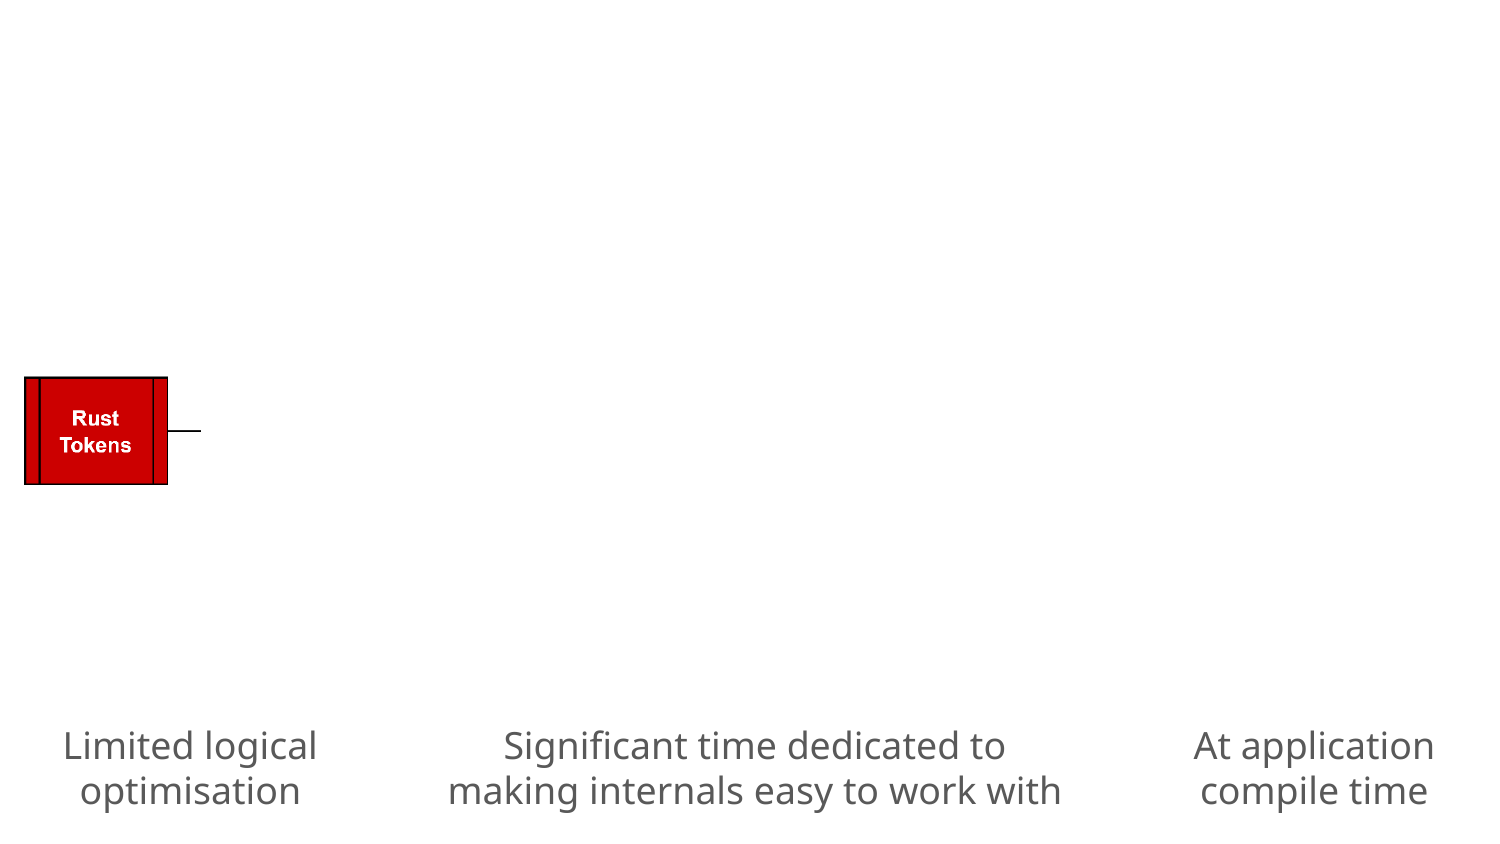

Limited logical optimisation
Significant time dedicated to making internals easy to work with
At application compile time